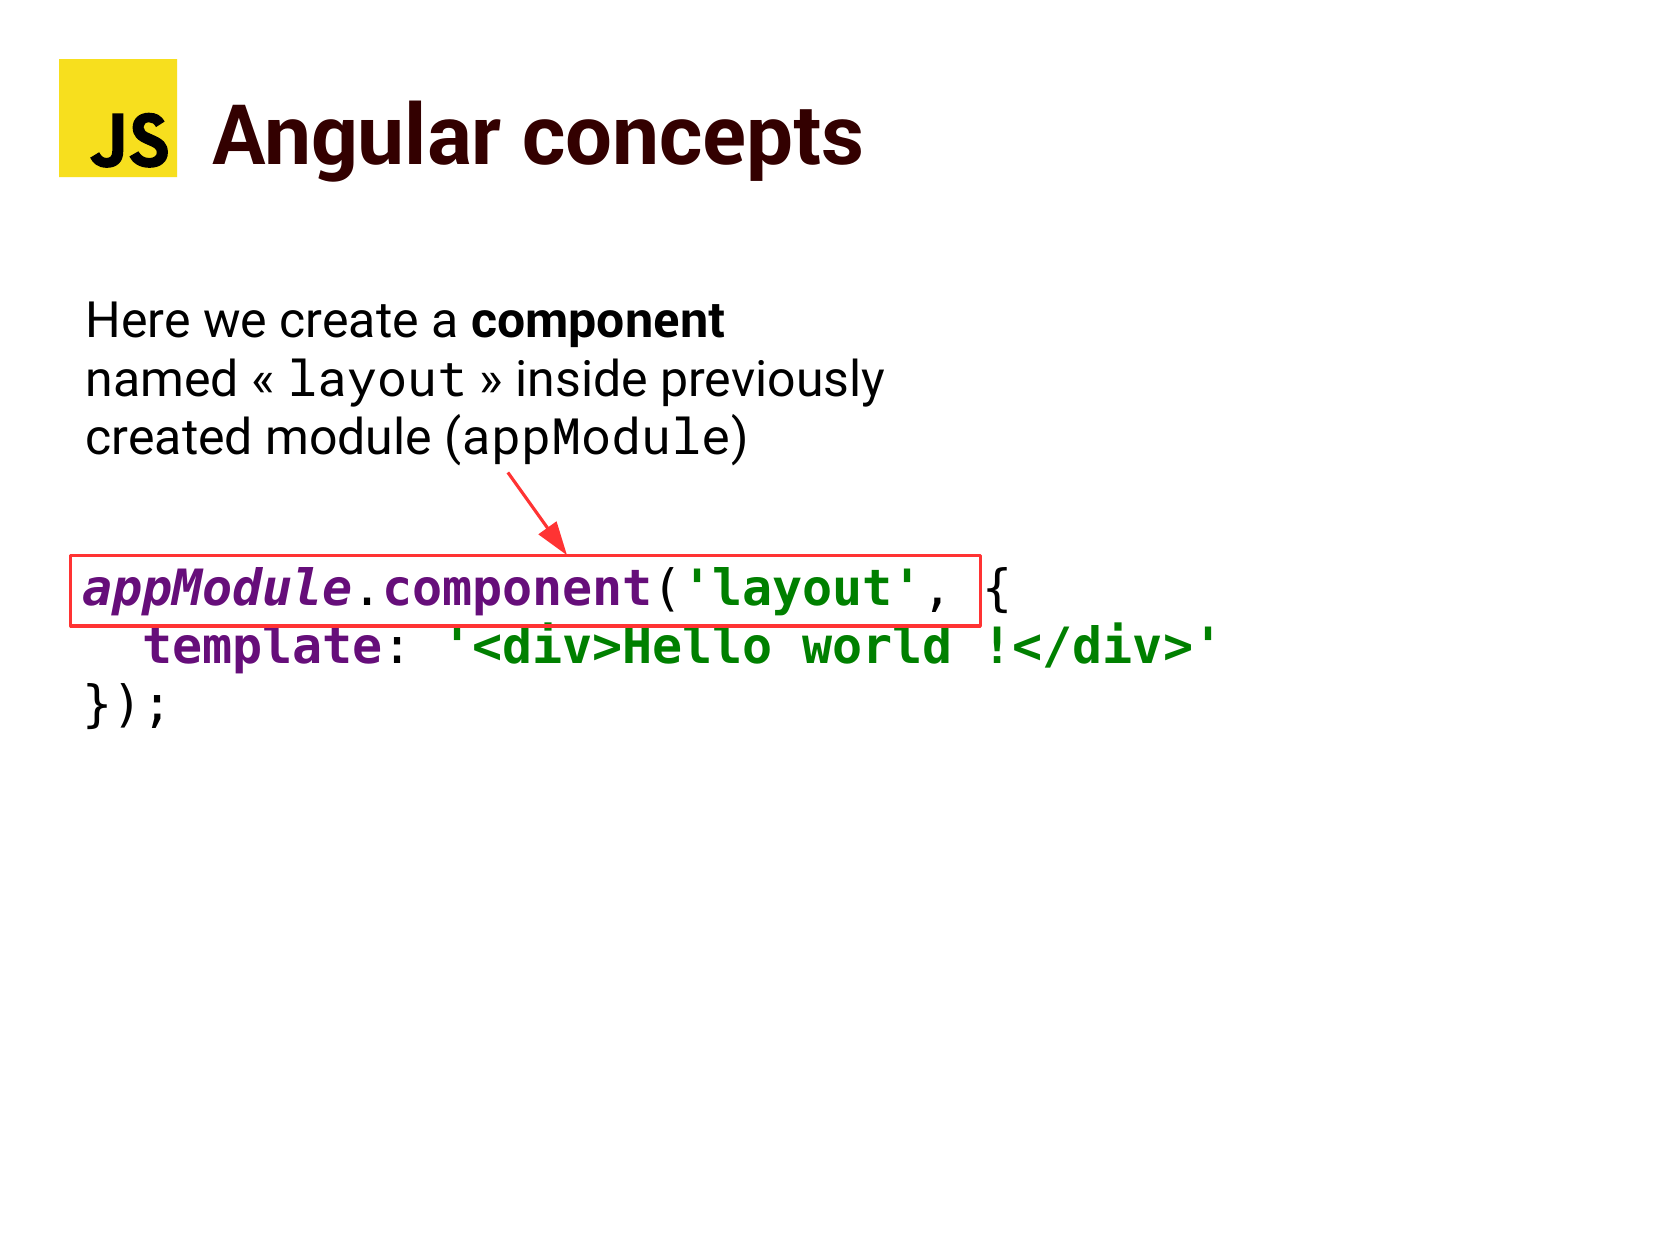

# Angular concepts
appModule.component('layout', {
 template: '<div>Hello world !</div>'
});
Here we create a component
named « layout » inside previously created module (appModule)